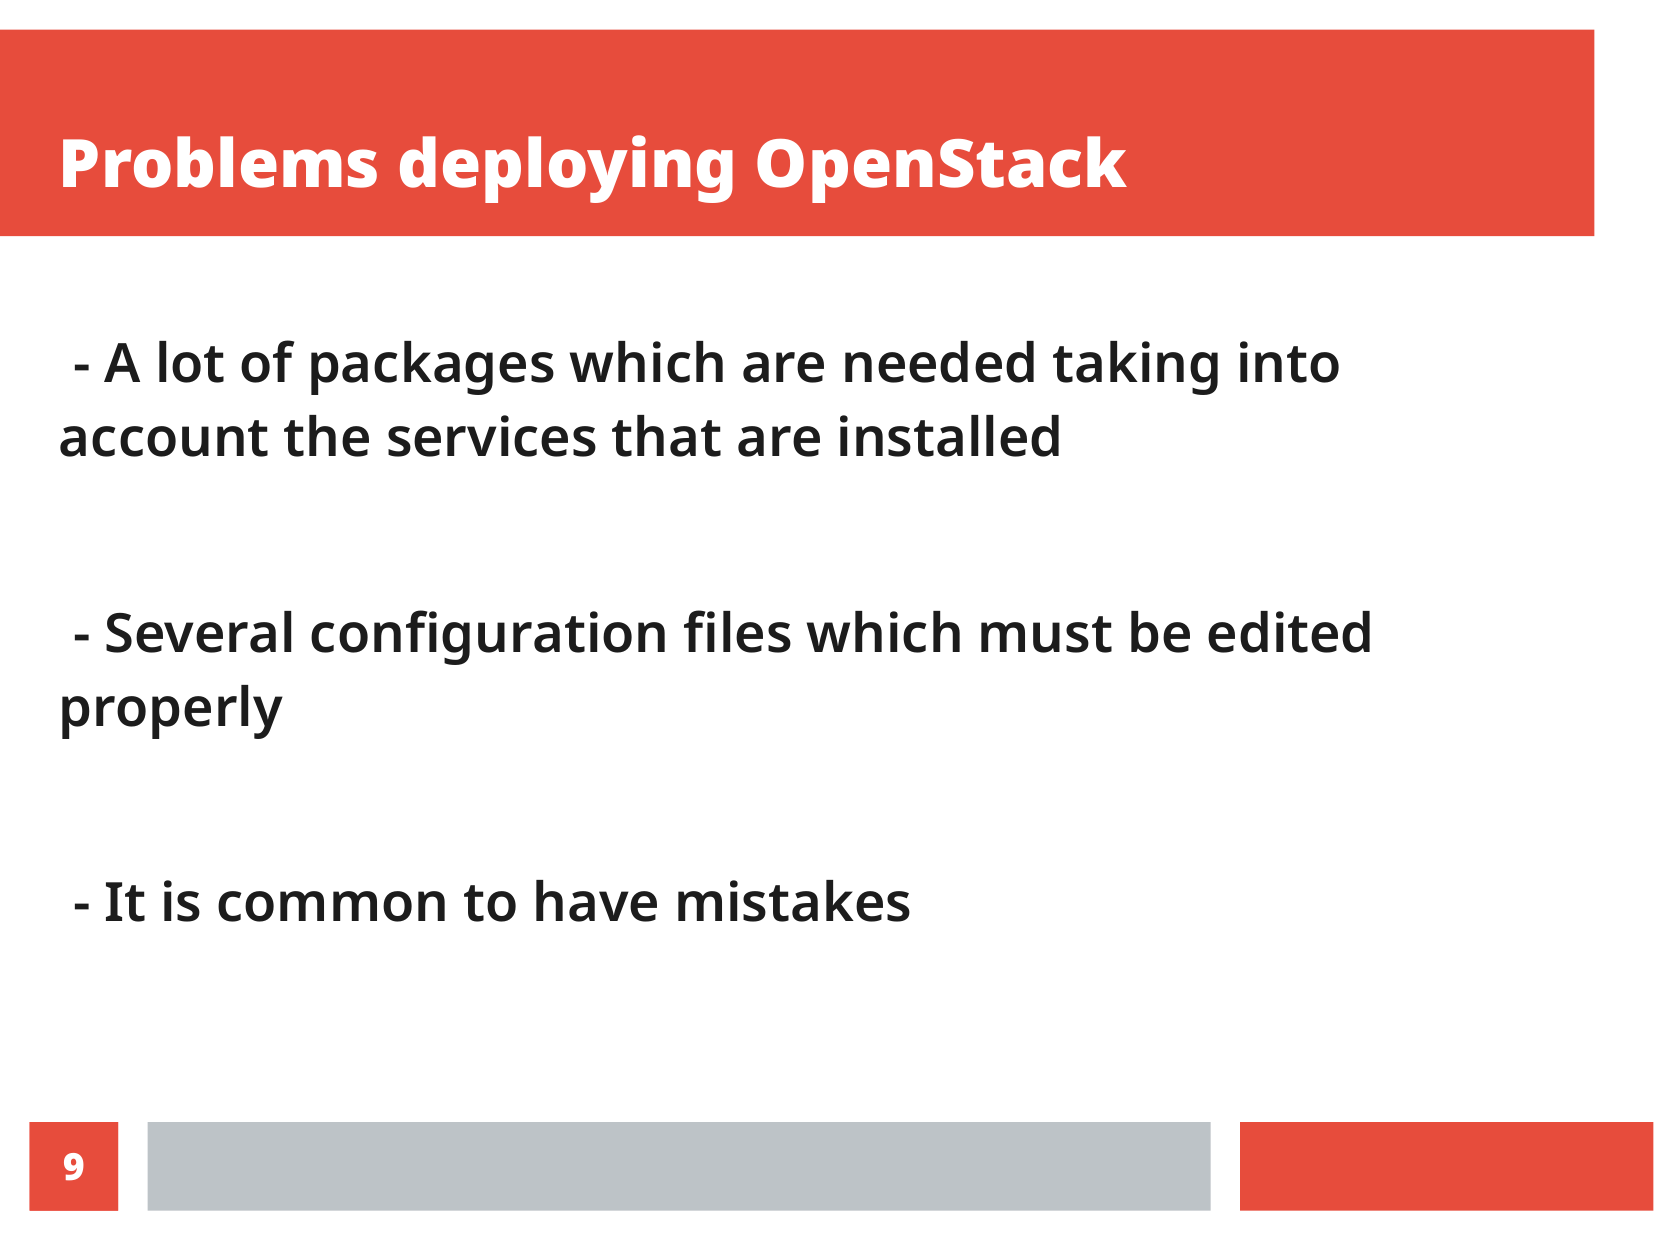

# Problems deploying OpenStack
 - A lot of packages which are needed taking into account the services that are installed
 - Several configuration files which must be edited properly
 - It is common to have mistakes
9